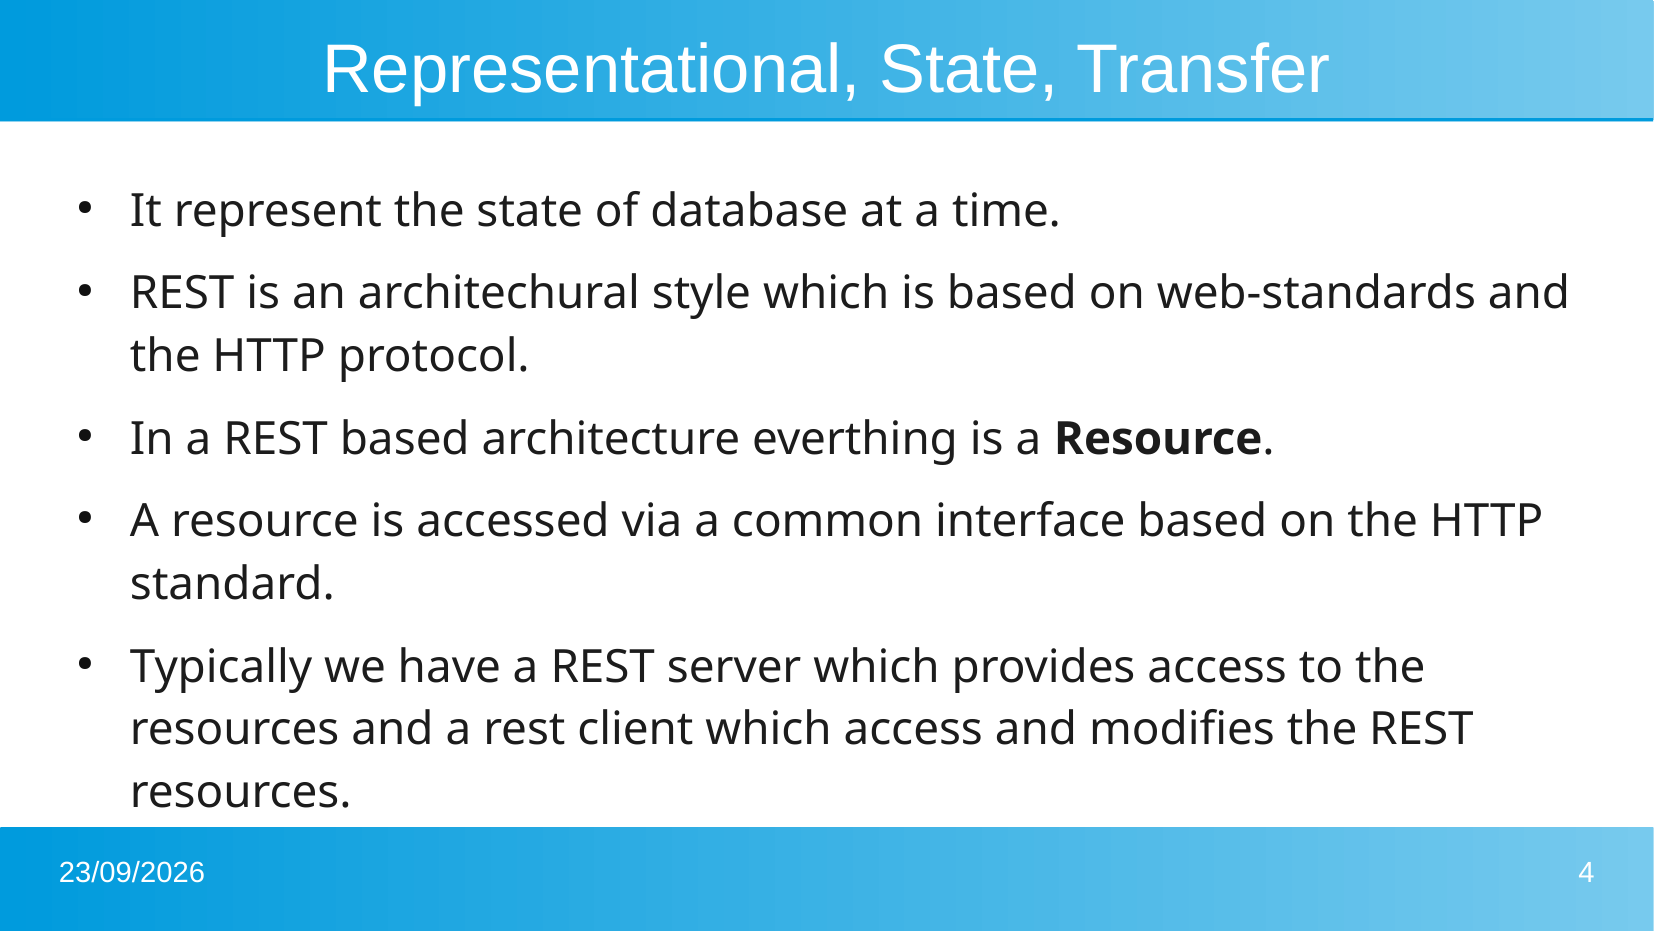

# Representational, State, Transfer
It represent the state of database at a time.
REST is an architechural style which is based on web-standards and the HTTP protocol.
In a REST based architecture everthing is a Resource.
A resource is accessed via a common interface based on the HTTP standard.
Typically we have a REST server which provides access to the resources and a rest client which access and modifies the REST resources.
4